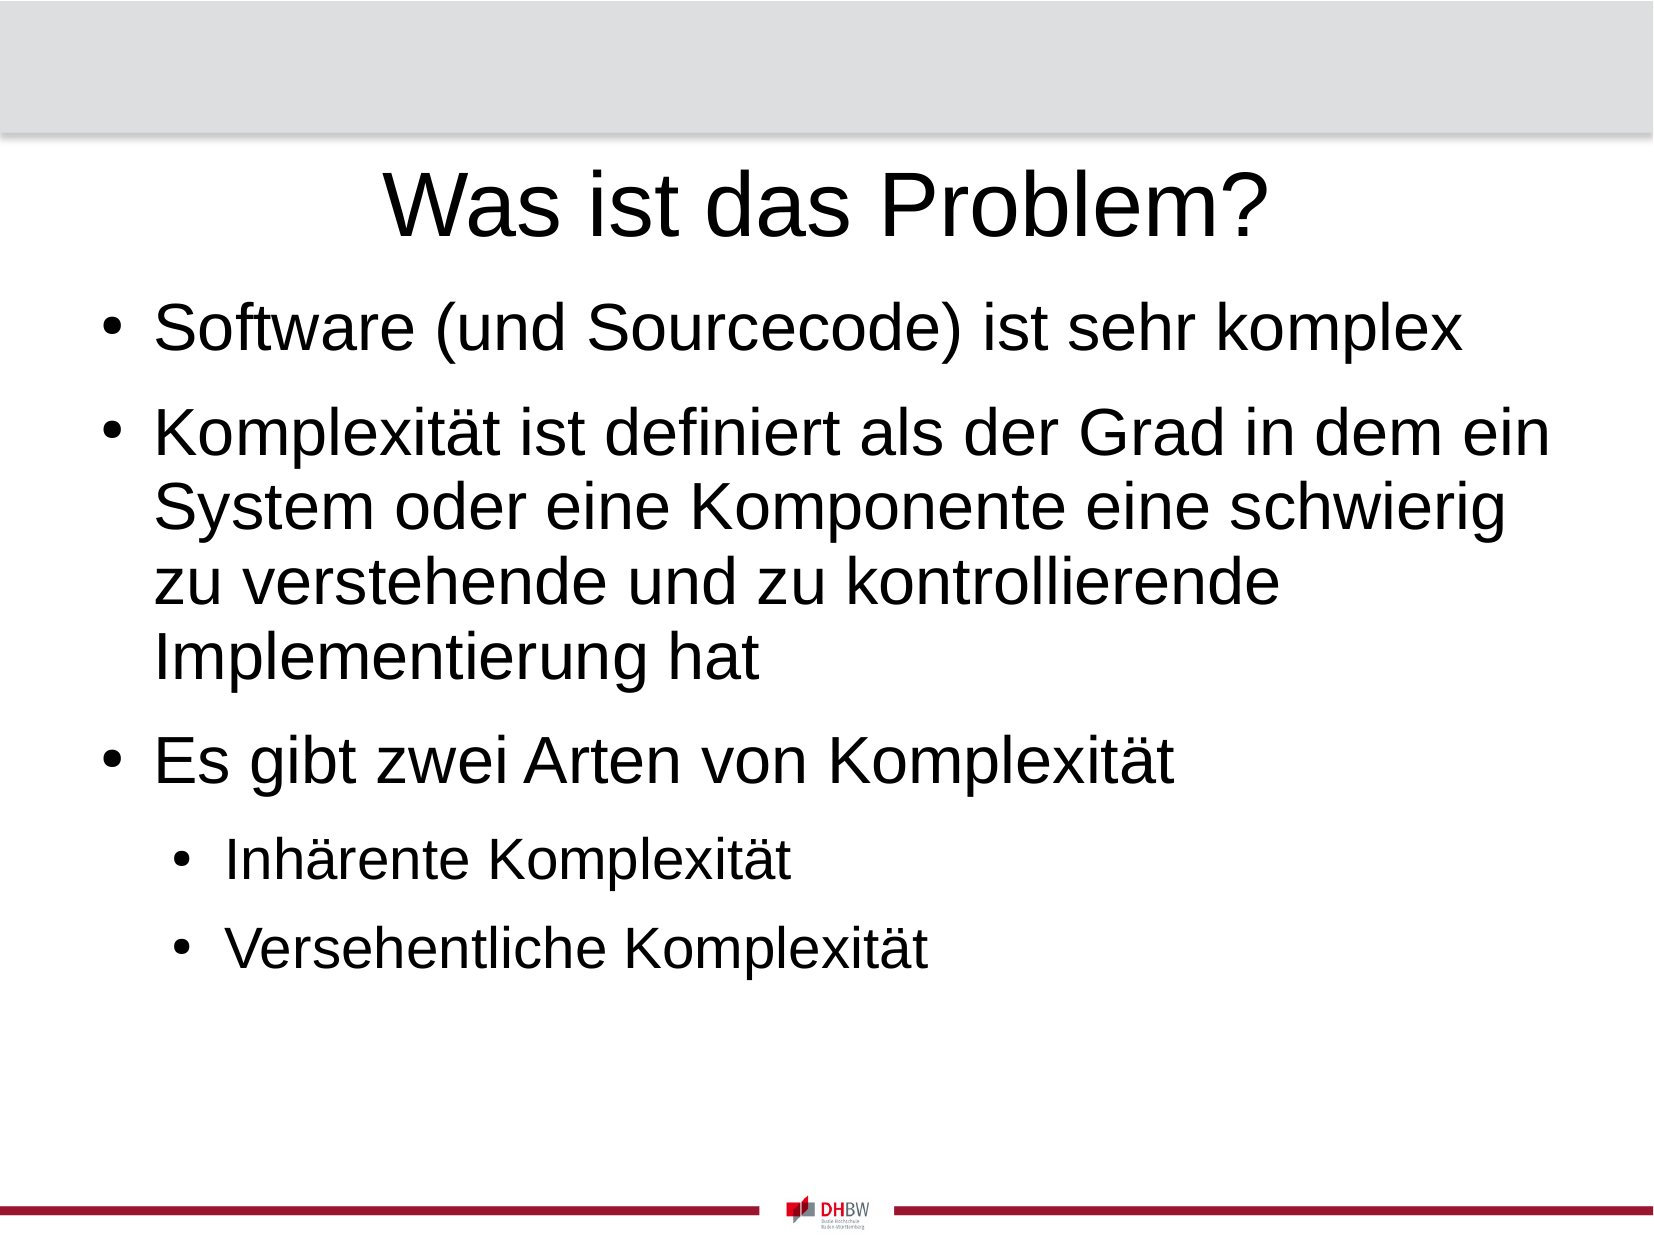

# Was ist das Problem?
Software (und Sourcecode) ist sehr komplex
Komplexität ist definiert als der Grad in dem ein System oder eine Komponente eine schwierig zu verstehende und zu kontrollierende Implementierung hat
Es gibt zwei Arten von Komplexität
Inhärente Komplexität
Versehentliche Komplexität